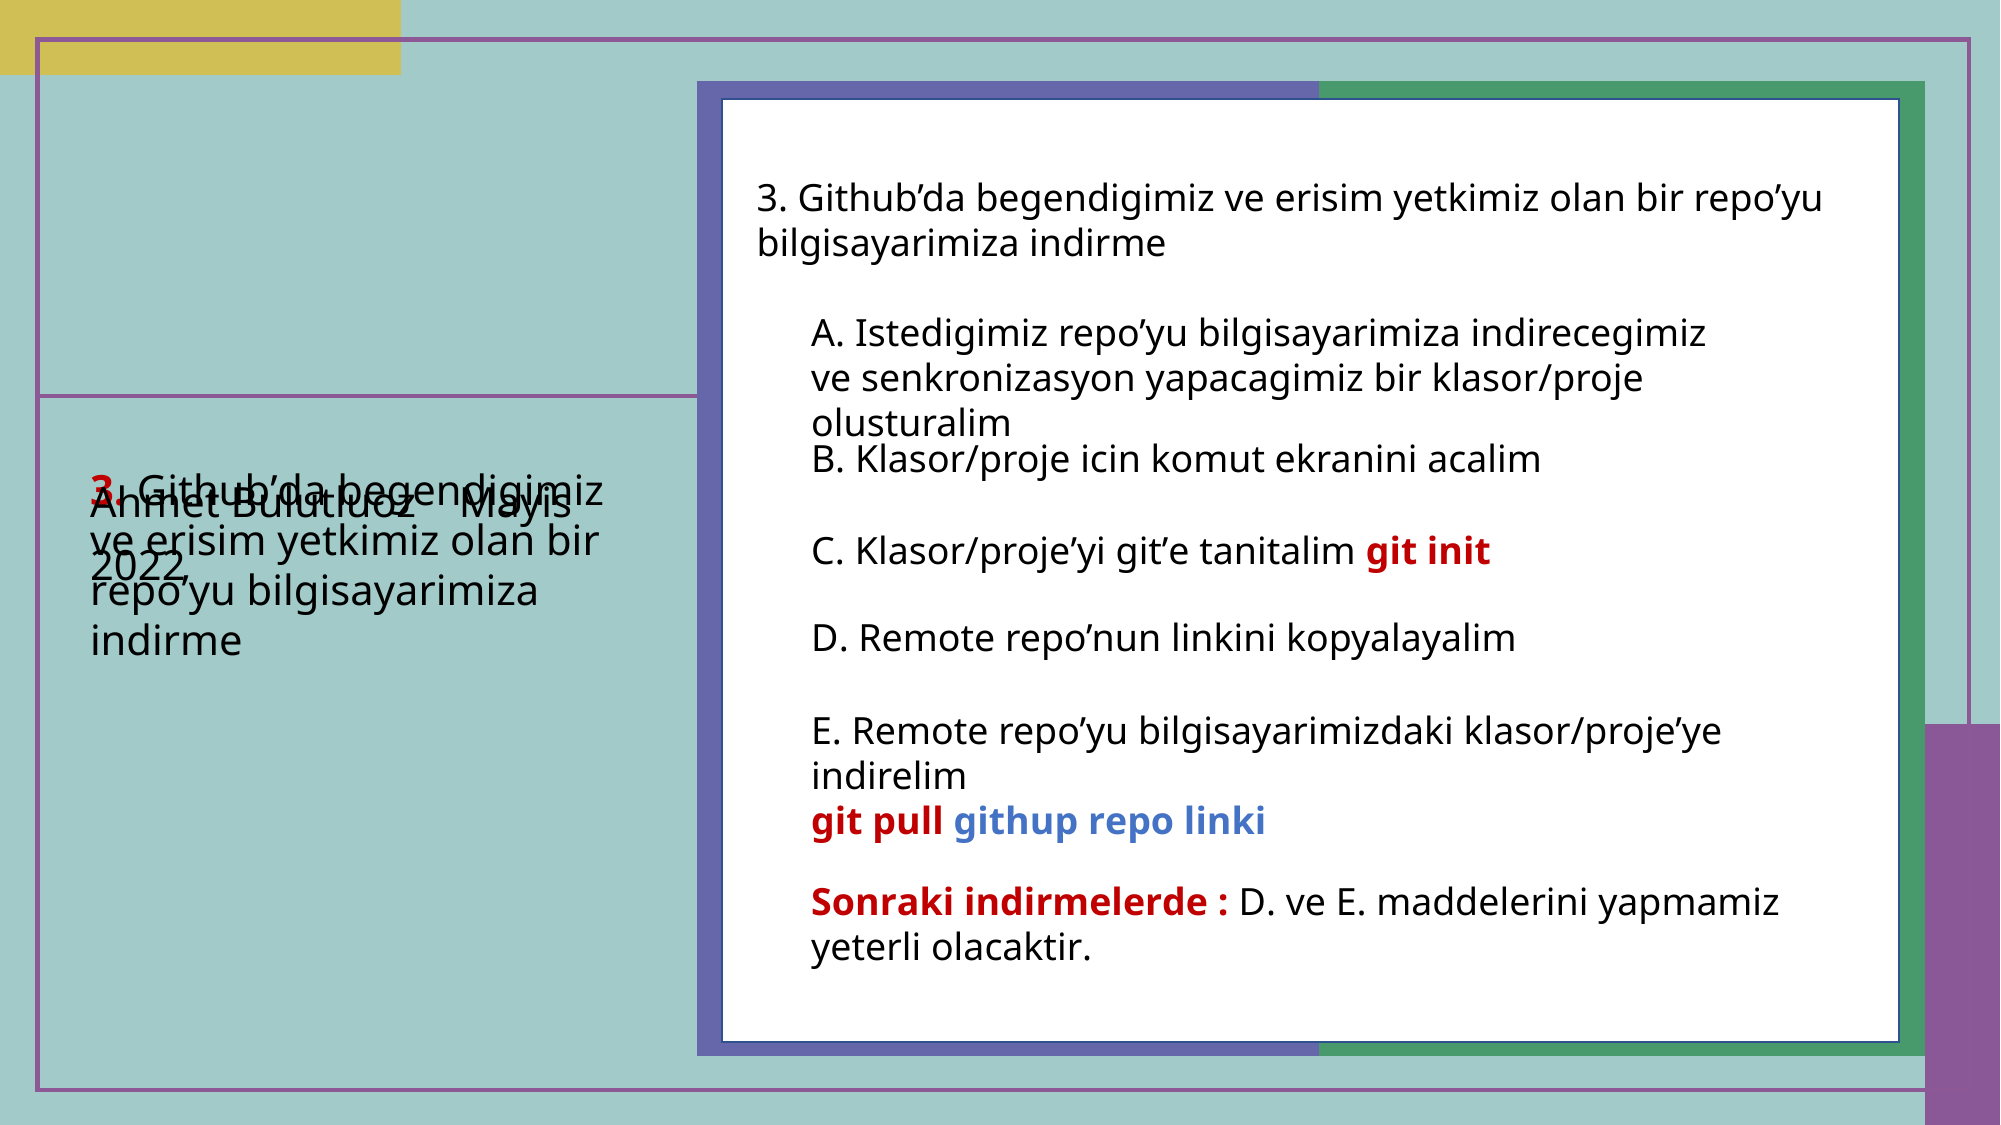

# Kisisel kullanim
3. Github’da begendigimiz ve erisim yetkimiz olan bir repo’yu bilgisayarimiza indirme
A. Istedigimiz repo’yu bilgisayarimiza indirecegimiz ve senkronizasyon yapacagimiz bir klasor/proje olusturalim
B. Klasor/proje icin komut ekranini acalim
3. Github’da begendigimiz ve erisim yetkimiz olan bir repo’yu bilgisayarimiza indirme
Ahmet Bulutluoz Mayis 2022
C. Klasor/proje’yi git’e tanitalim git init
D. Remote repo’nun linkini kopyalayalim
E. Remote repo’yu bilgisayarimizdaki klasor/proje’ye indirelim
git pull githup repo linki
Sonraki indirmelerde : D. ve E. maddelerini yapmamiz yeterli olacaktir.